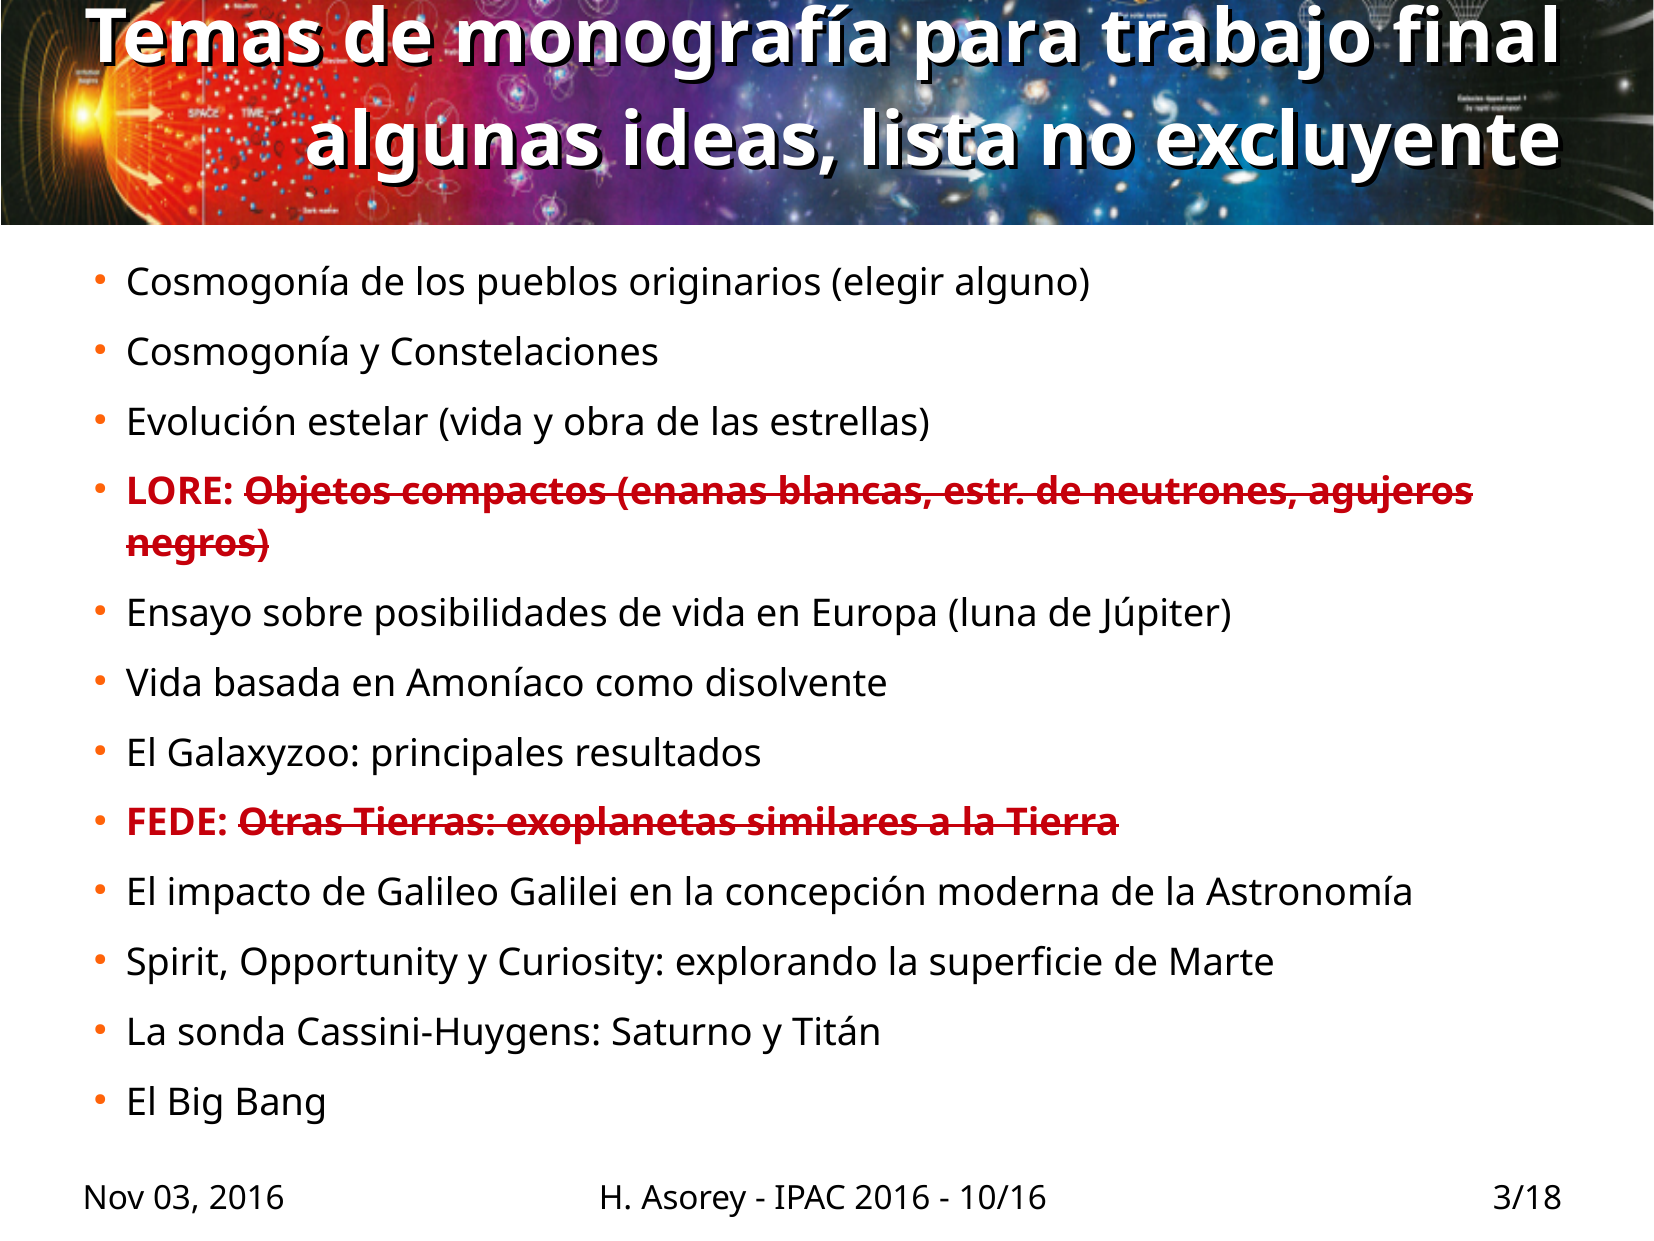

# Temas de monografía para trabajo final algunas ideas, lista no excluyente
Cosmogonía de los pueblos originarios (elegir alguno)
Cosmogonía y Constelaciones
Evolución estelar (vida y obra de las estrellas)
LORE: Objetos compactos (enanas blancas, estr. de neutrones, agujeros negros)
Ensayo sobre posibilidades de vida en Europa (luna de Júpiter)
Vida basada en Amoníaco como disolvente
El Galaxyzoo: principales resultados
FEDE: Otras Tierras: exoplanetas similares a la Tierra
El impacto de Galileo Galilei en la concepción moderna de la Astronomía
Spirit, Opportunity y Curiosity: explorando la superficie de Marte
La sonda Cassini-Huygens: Saturno y Titán
El Big Bang
Nov 03, 2016
H. Asorey - IPAC 2016 - 10/16
3